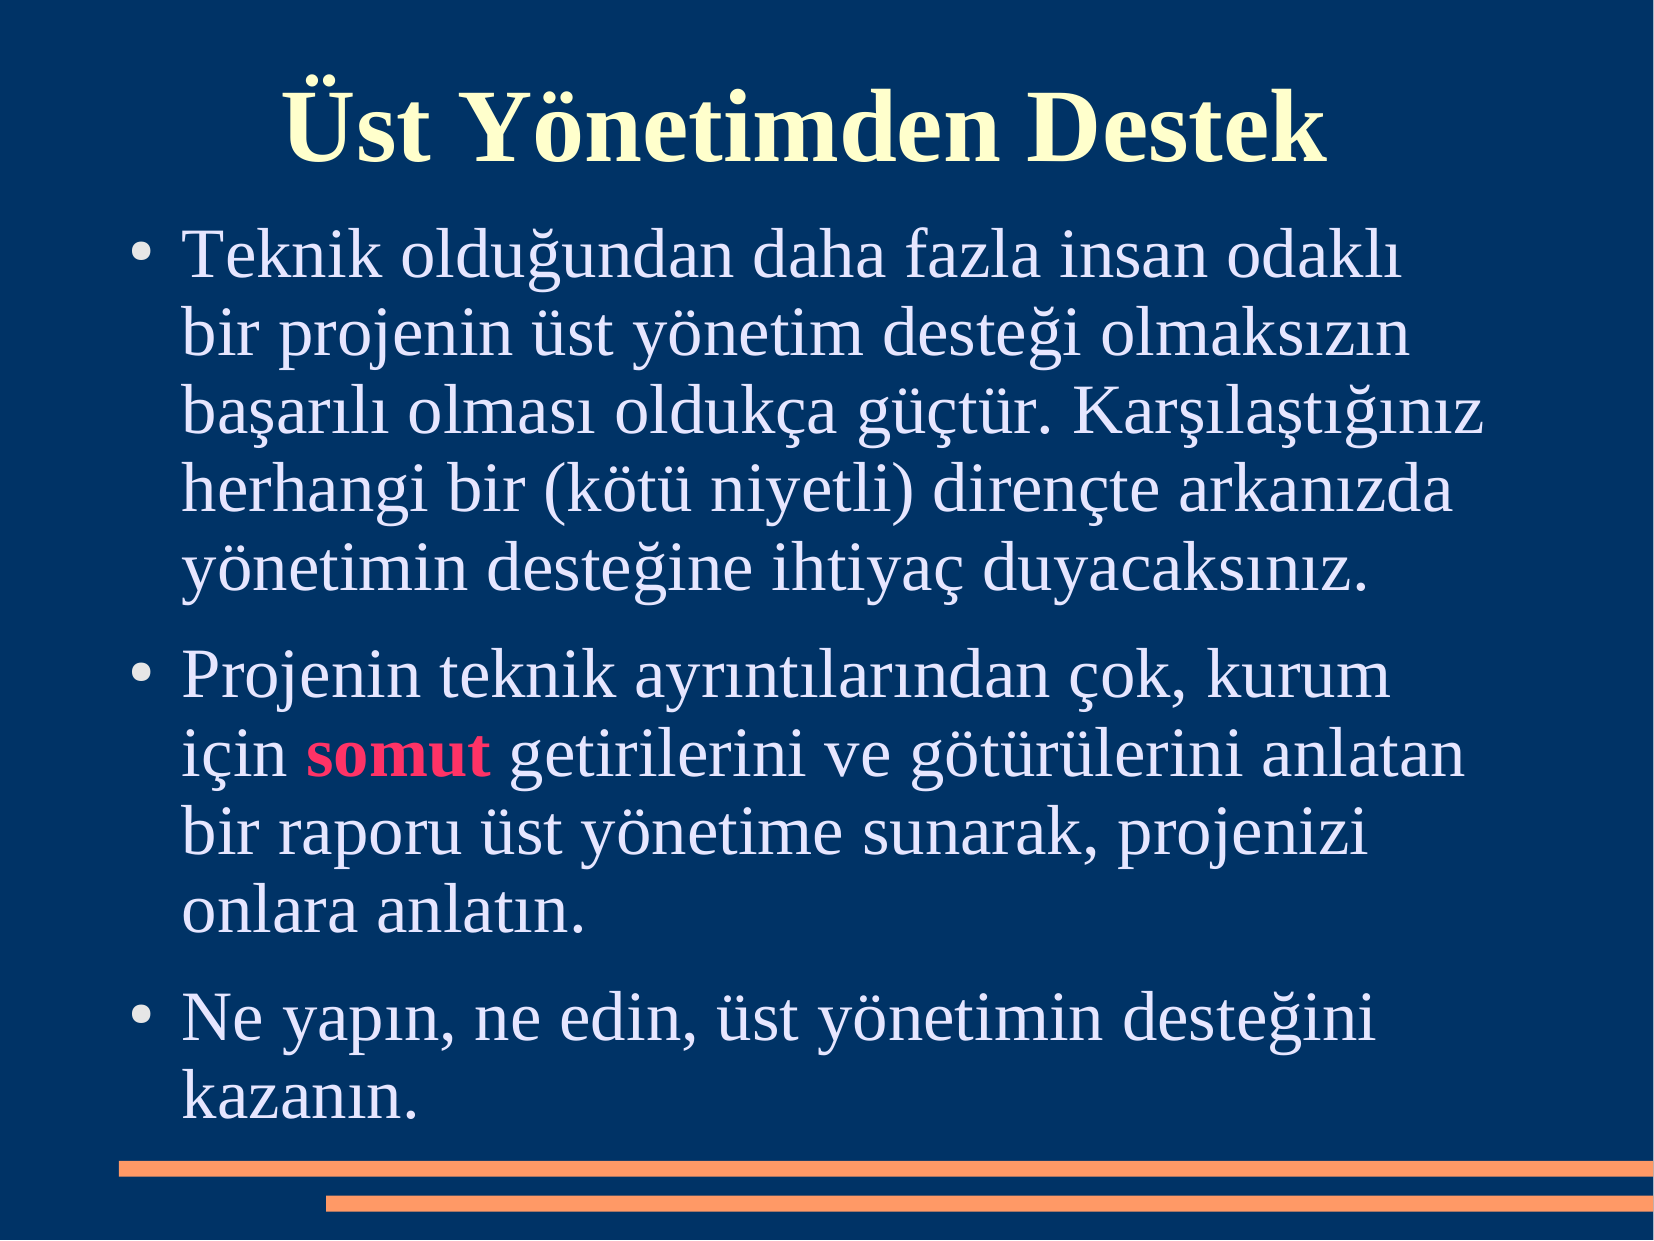

# Üst Yönetimden Destek
Teknik olduğundan daha fazla insan odaklı bir projenin üst yönetim desteği olmaksızın başarılı olması oldukça güçtür. Karşılaştığınız herhangi bir (kötü niyetli) dirençte arkanızda yönetimin desteğine ihtiyaç duyacaksınız.
Projenin teknik ayrıntılarından çok, kurum için somut getirilerini ve götürülerini anlatan bir raporu üst yönetime sunarak, projenizi onlara anlatın.
Ne yapın, ne edin, üst yönetimin desteğini kazanın.